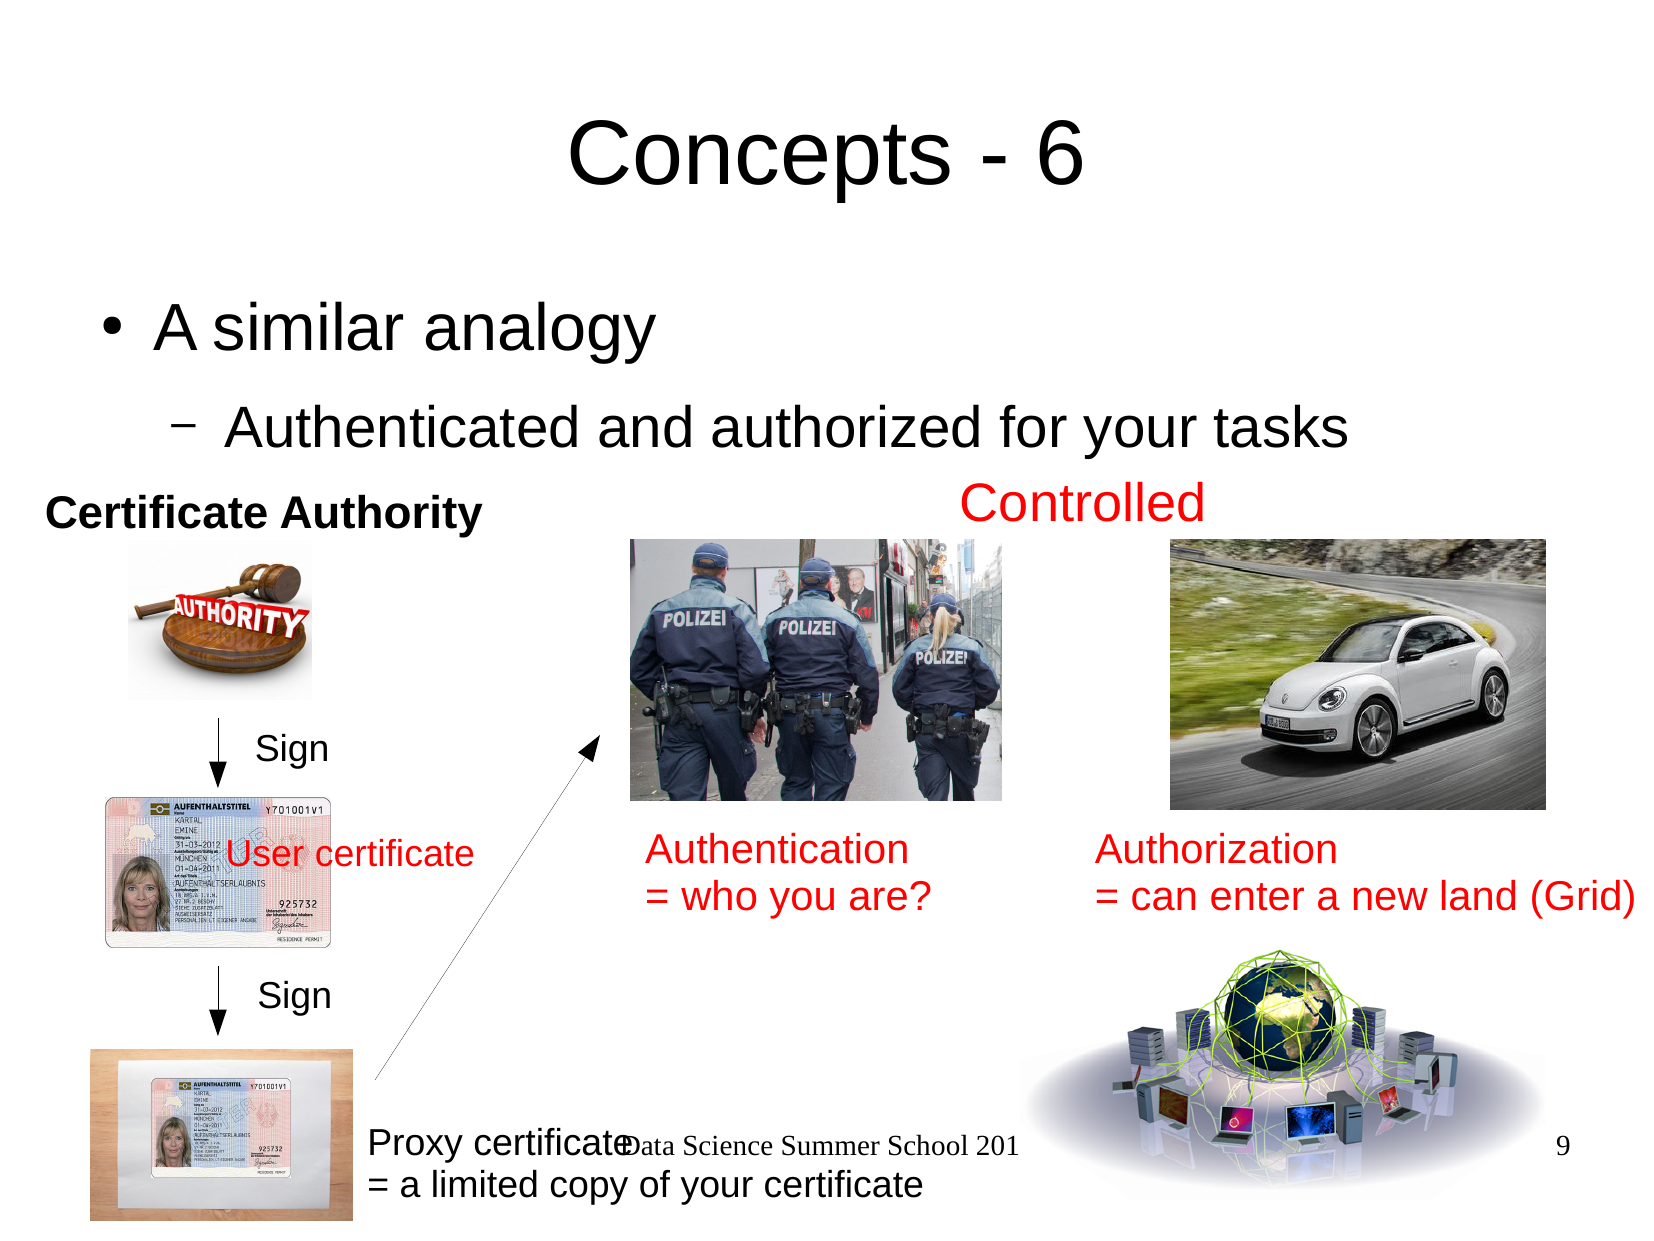

# Concepts - 6
A similar analogy
Authenticated and authorized for your tasks
Controlled
Certificate Authority
Sign
Authentication
= who you are?
Authorization
= can enter a new land (Grid)
User certificate
Sign
Proxy certificate
= a limited copy of your certificate
Data Science Summer School 2017
9